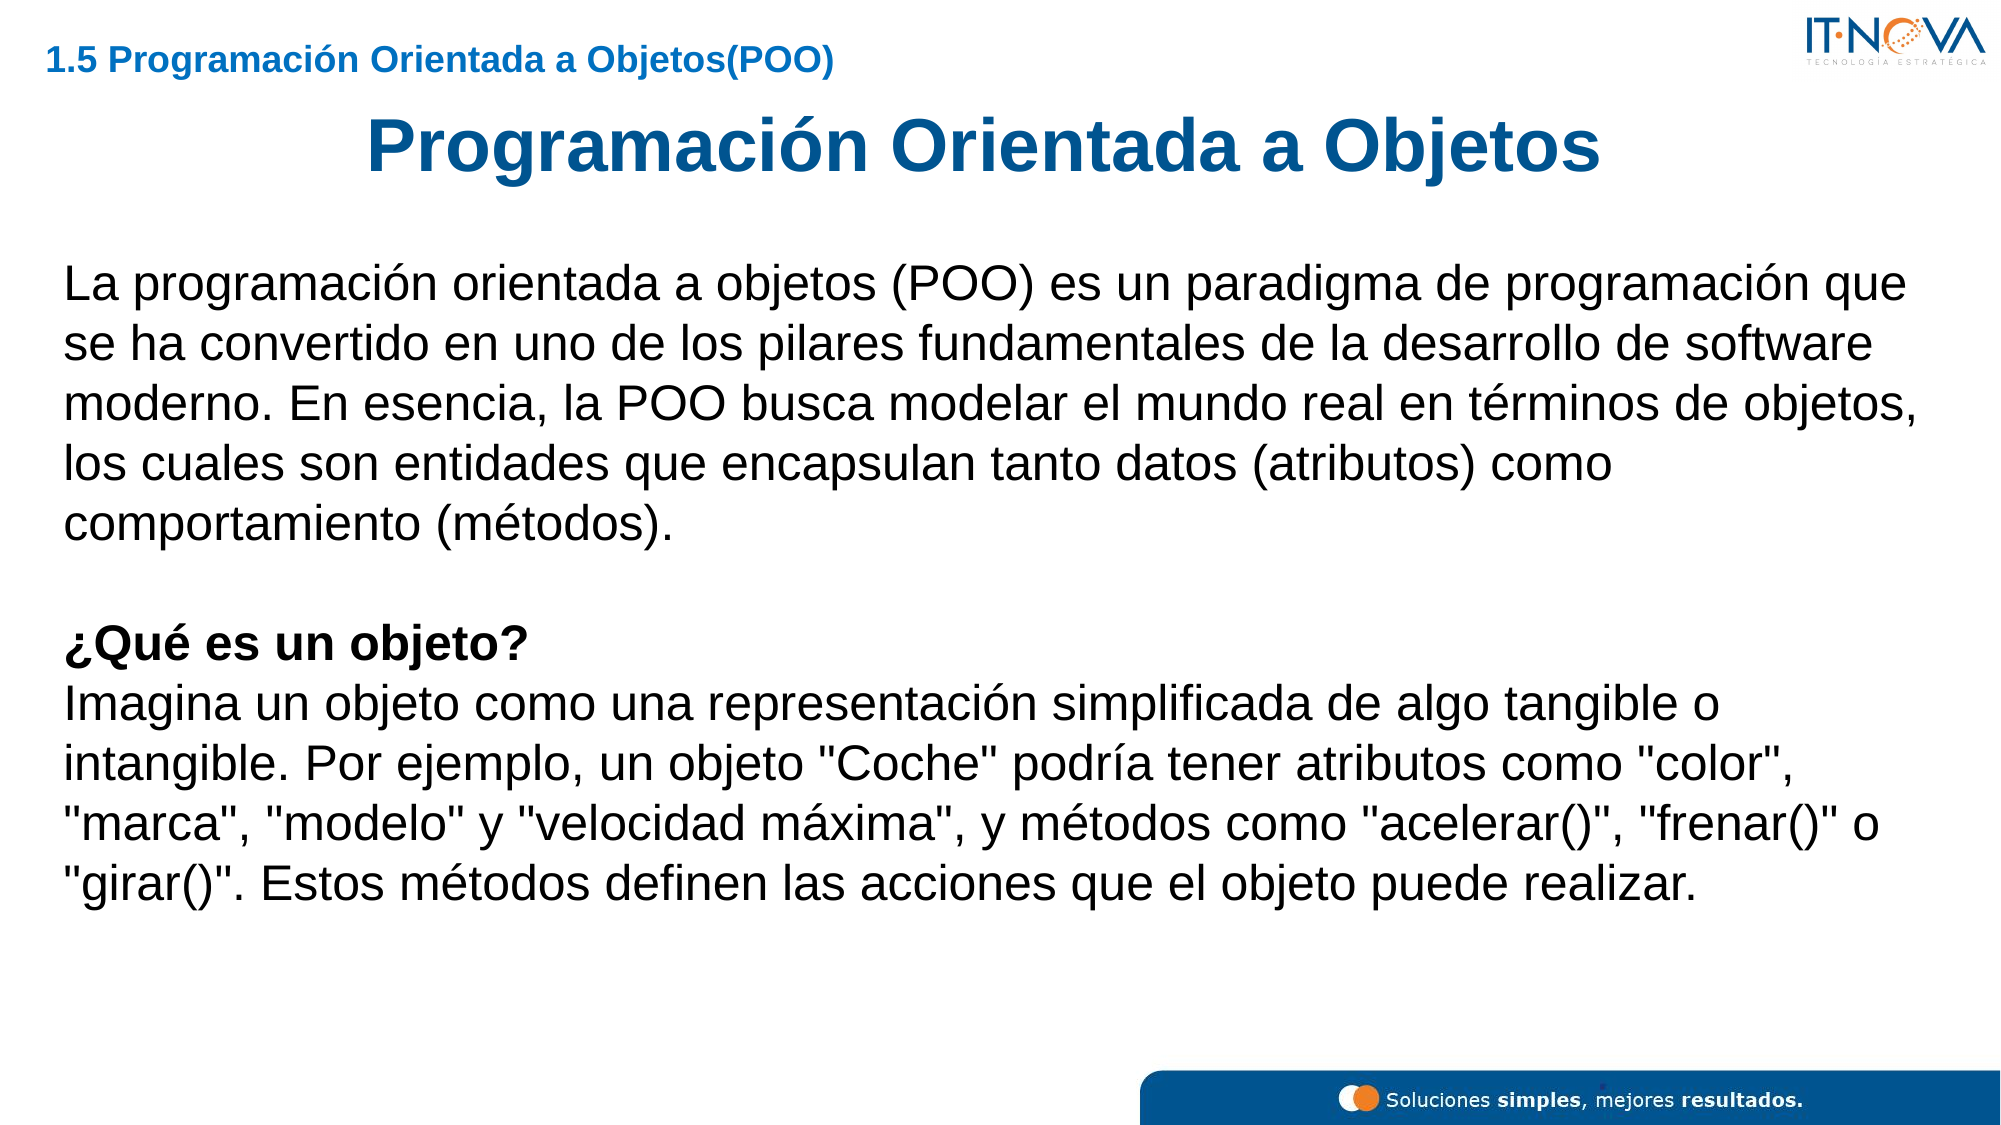

1.5 Programación Orientada a Objetos(POO)
Programación Orientada a Objetos
La programación orientada a objetos (POO) es un paradigma de programación que se ha convertido en uno de los pilares fundamentales de la desarrollo de software moderno. En esencia, la POO busca modelar el mundo real en términos de objetos, los cuales son entidades que encapsulan tanto datos (atributos) como comportamiento (métodos).
¿Qué es un objeto?
Imagina un objeto como una representación simplificada de algo tangible o intangible. Por ejemplo, un objeto "Coche" podría tener atributos como "color", "marca", "modelo" y "velocidad máxima", y métodos como "acelerar()", "frenar()" o "girar()". Estos métodos definen las acciones que el objeto puede realizar.